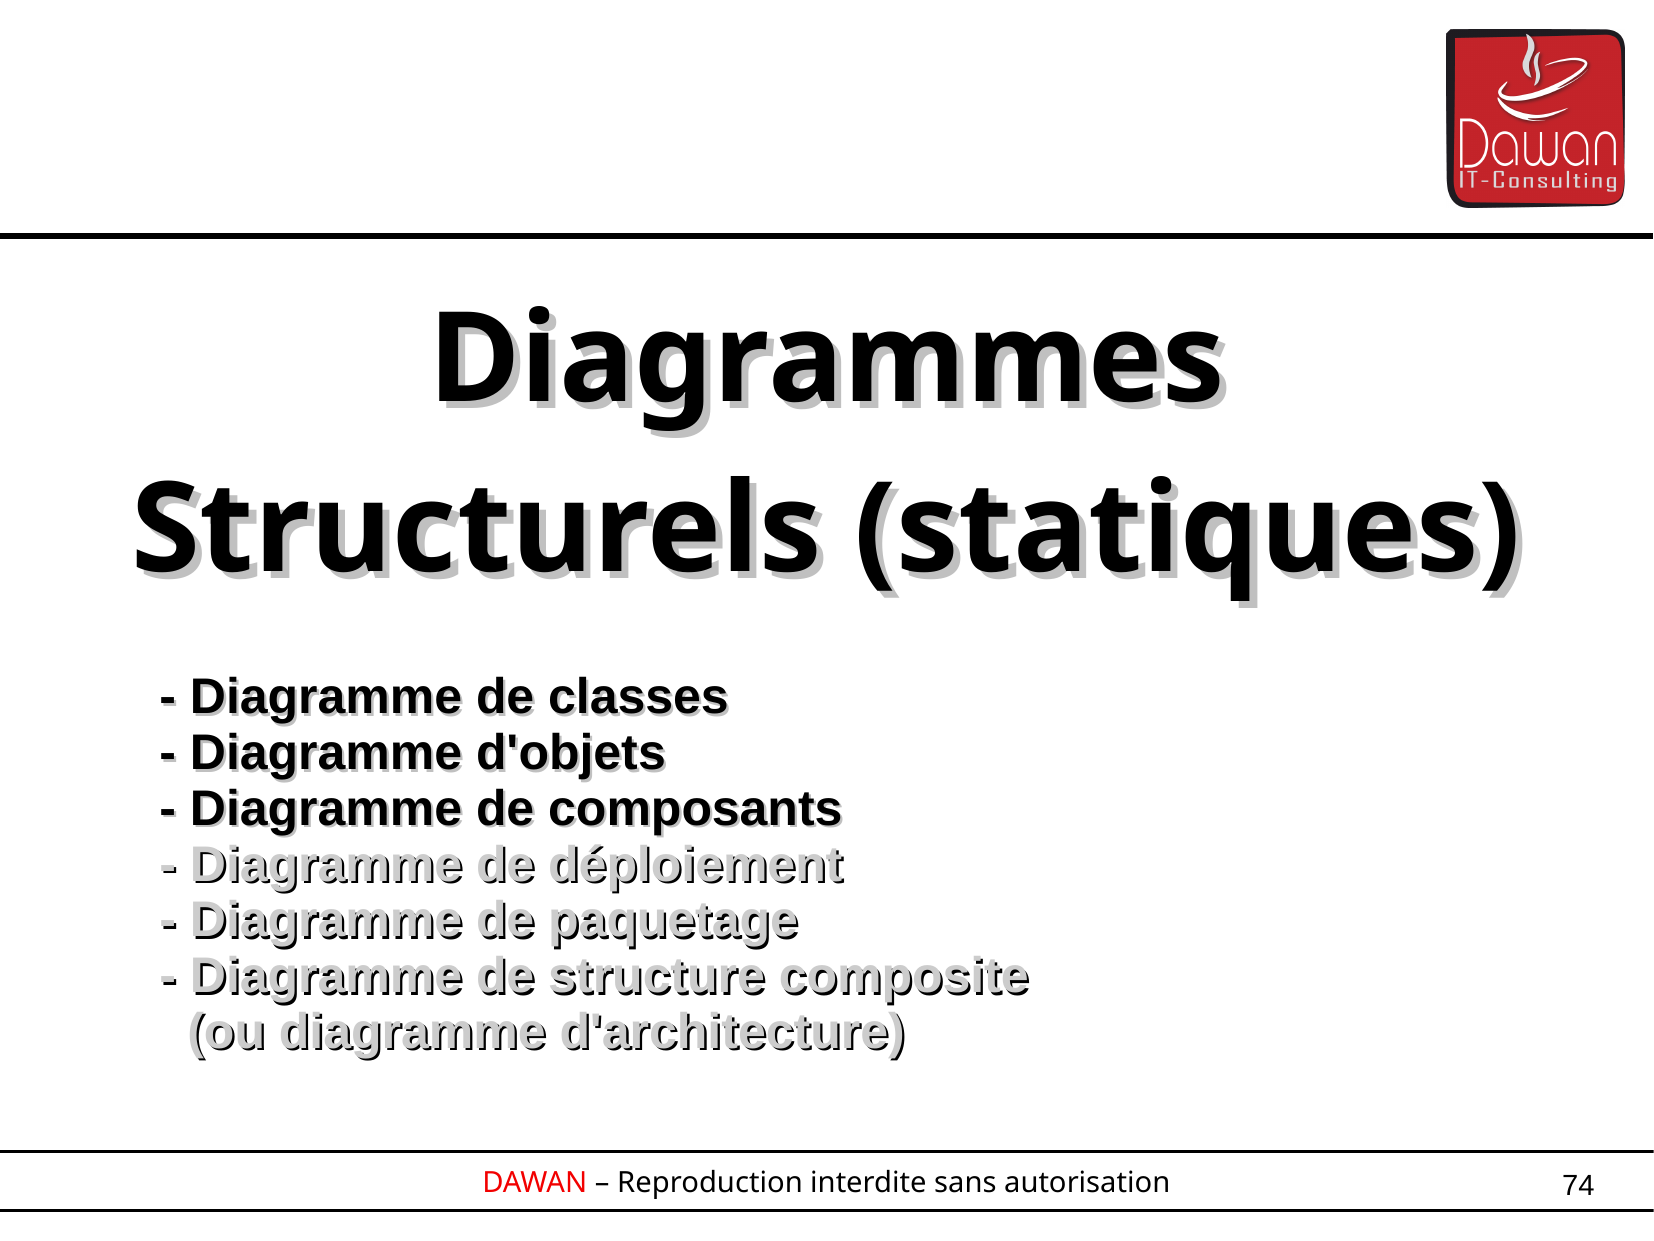

Diagrammes Structurels (statiques)
 - Diagramme de classes
 - Diagramme d'objets
 - Diagramme de composants
 - Diagramme de déploiement
 - Diagramme de paquetage
 - Diagramme de structure composite
 (ou diagramme d'architecture)
74